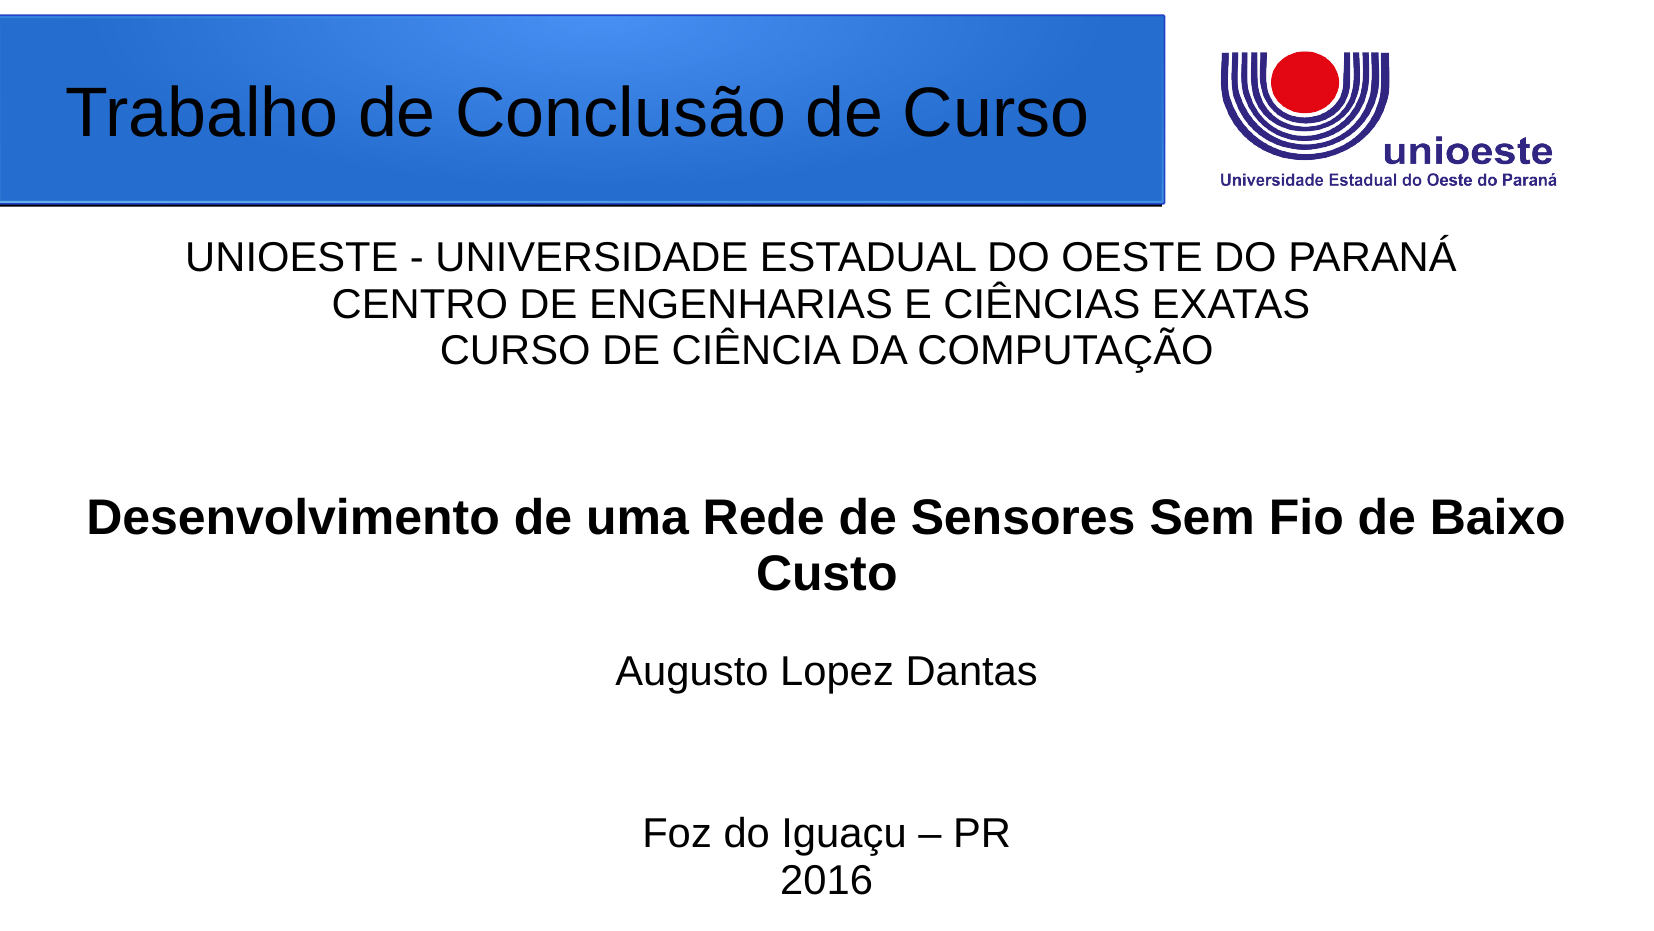

# Trabalho de Conclusão de Curso
UNIOESTE - UNIVERSIDADE ESTADUAL DO OESTE DO PARANÁ
CENTRO DE ENGENHARIAS E CIÊNCIAS EXATAS
CURSO DE CIÊNCIA DA COMPUTAÇÃO
Desenvolvimento de uma Rede de Sensores Sem Fio de Baixo Custo
Augusto Lopez Dantas
Foz do Iguaçu – PR
2016